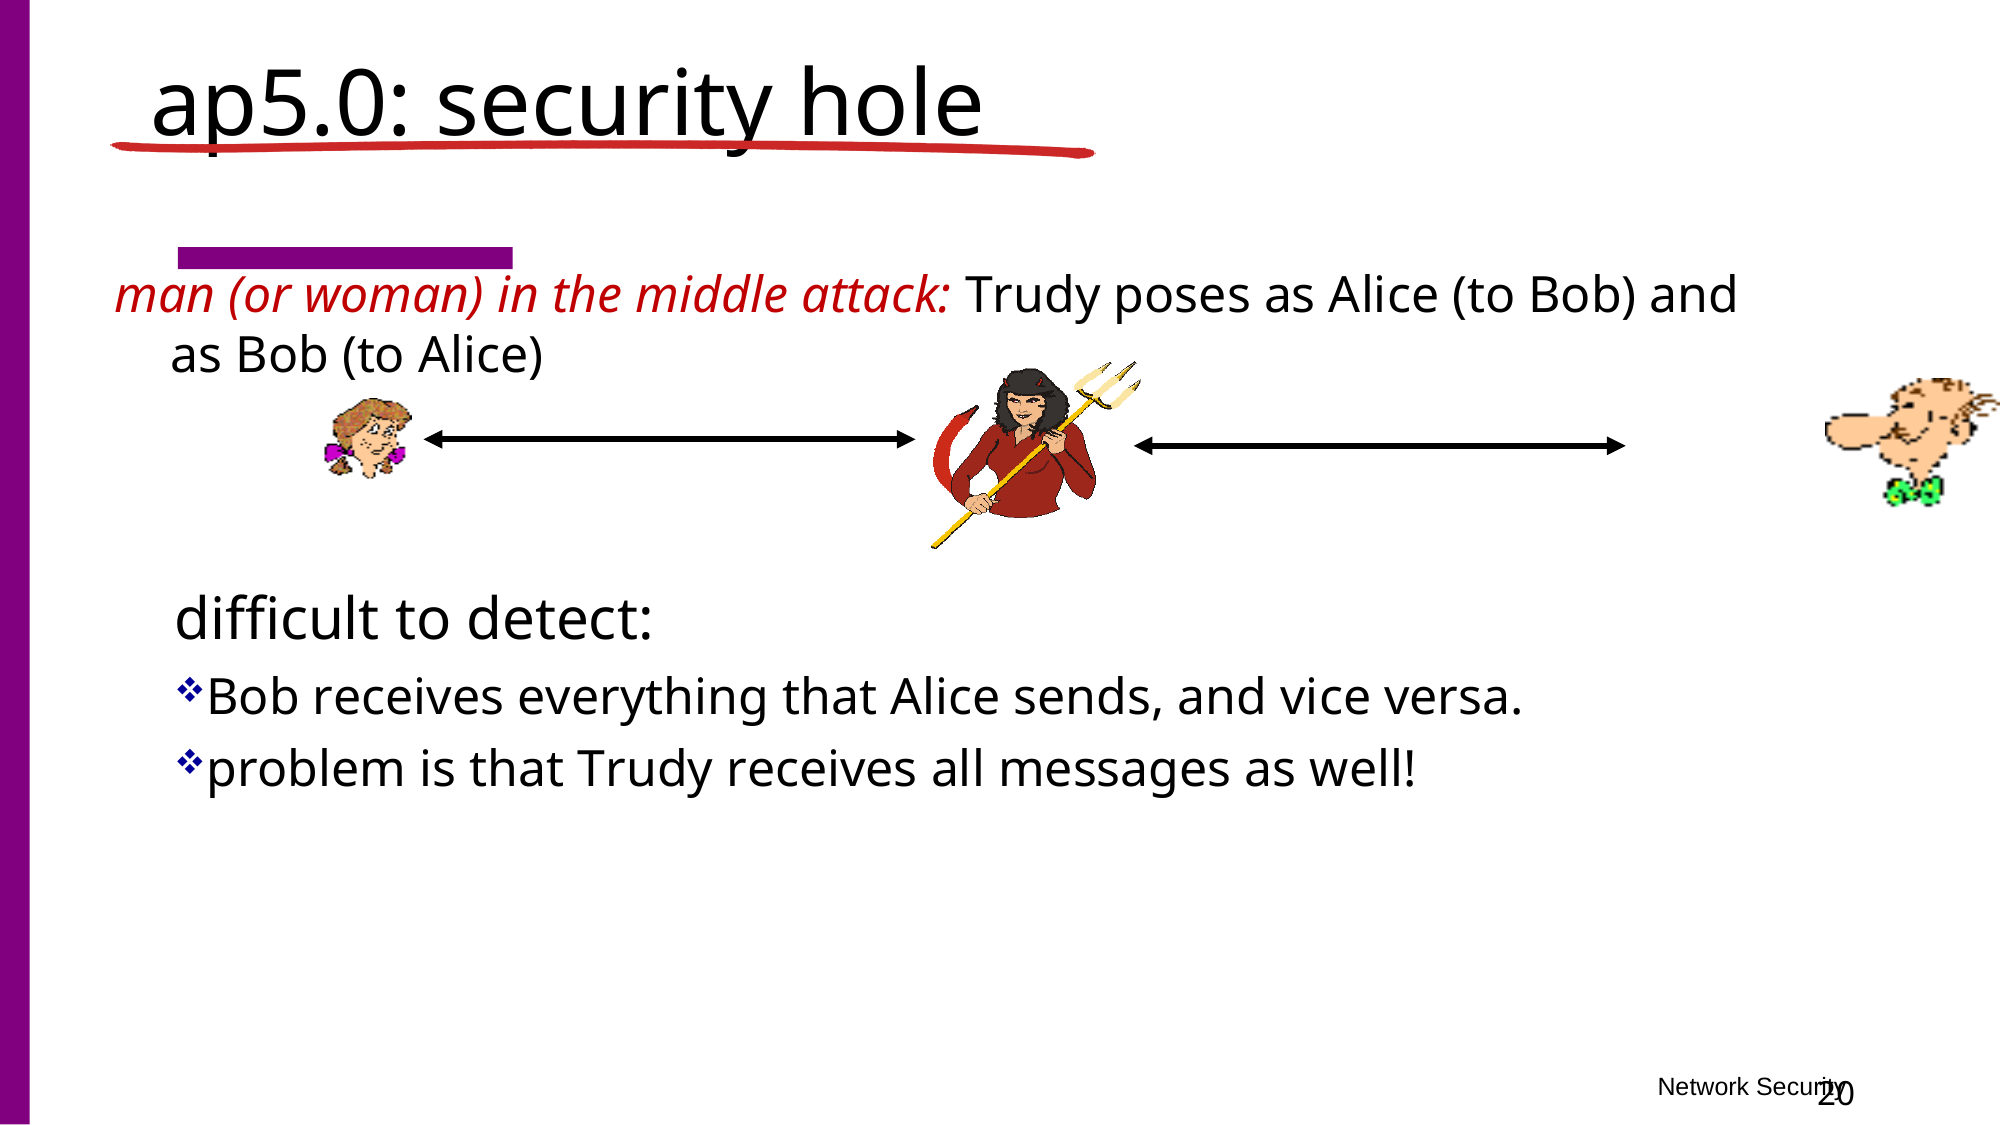

# ap5.0: security hole
man (or woman) in the middle attack: Trudy poses as Alice (to Bob) and as Bob (to Alice)
difficult to detect:
Bob receives everything that Alice sends, and vice versa.
problem is that Trudy receives all messages as well!
Network Security